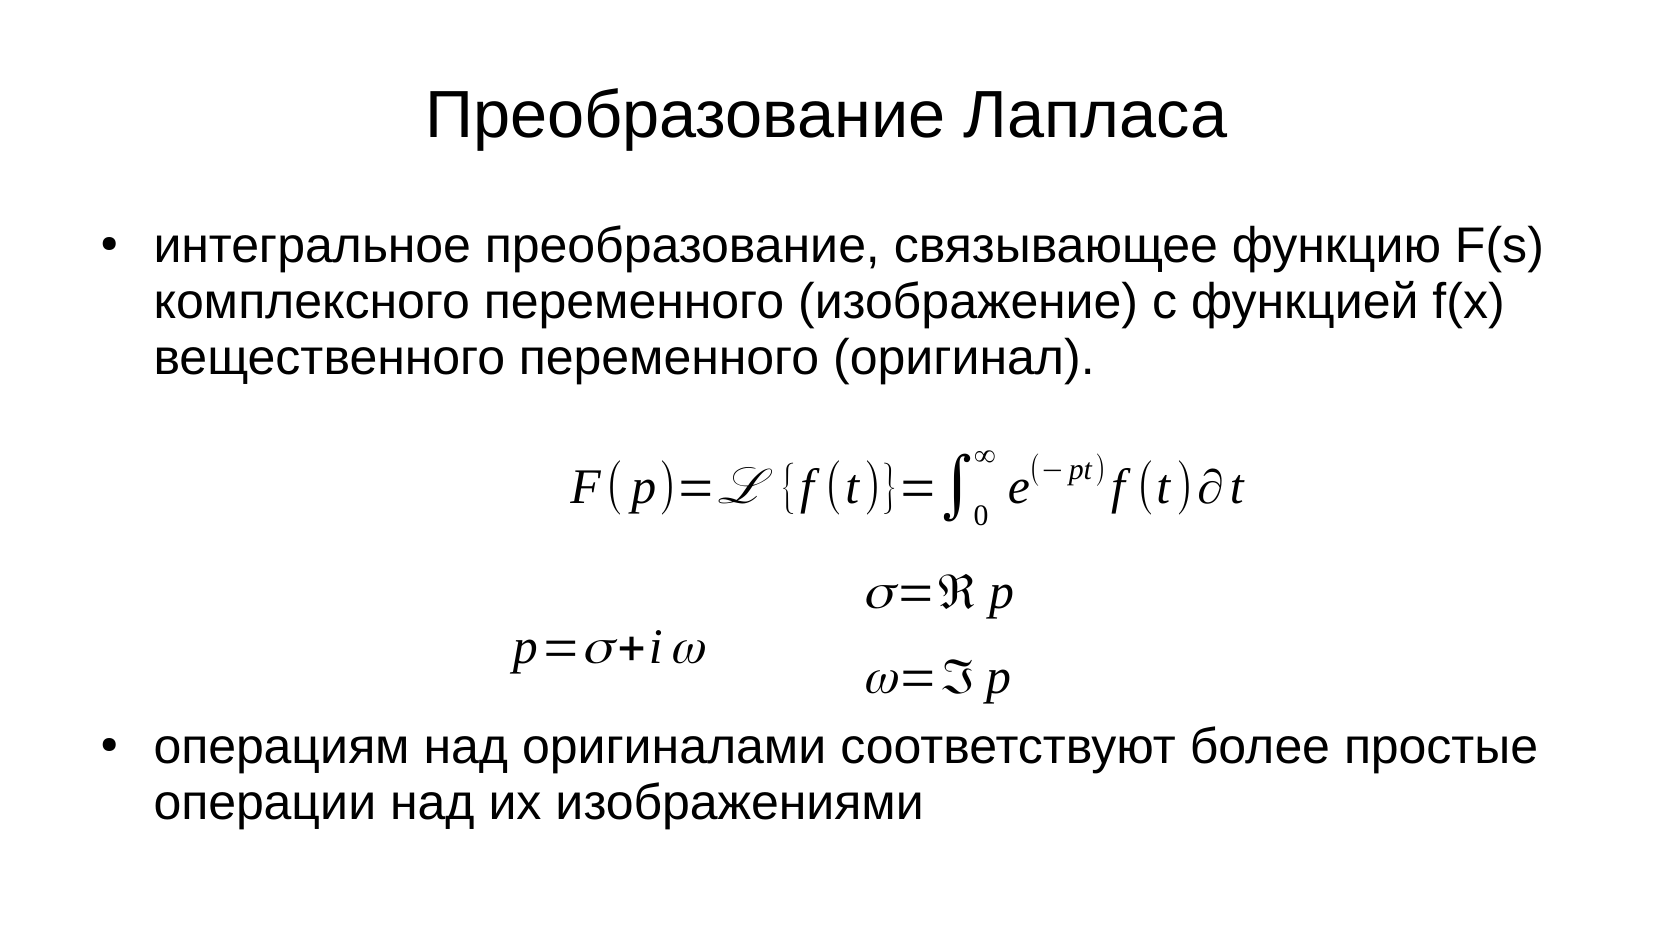

# Преобразование Лапласа
интегральное преобразование, связывающее функцию F(s) комплексного переменного (изображение) с функцией f(x) вещественного переменного (оригинал).
операциям над оригиналами соответствуют более простые операции над их изображениями